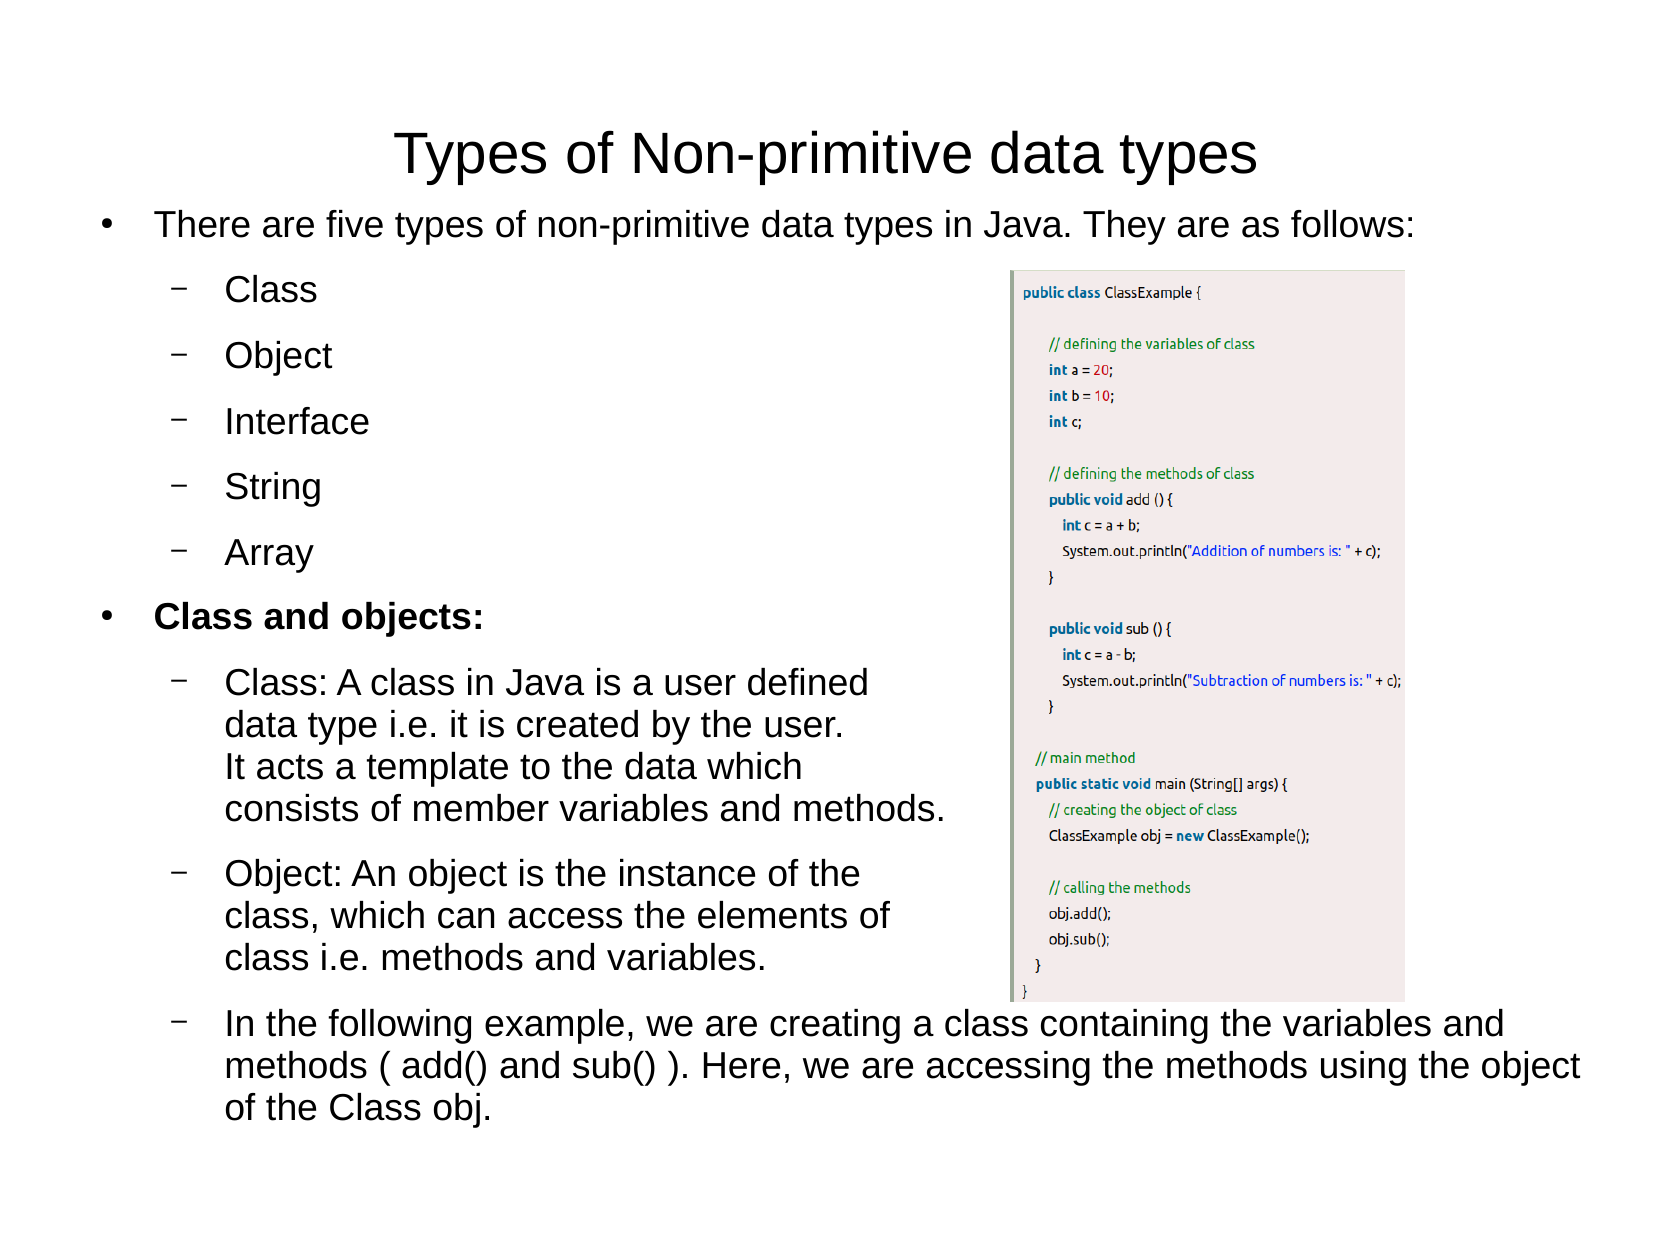

# Types of Non-primitive data types
There are five types of non-primitive data types in Java. They are as follows:
Class
Object
Interface
String
Array
Class and objects:
Class: A class in Java is a user defined
data type i.e. it is created by the user.
It acts a template to the data which
consists of member variables and methods.
Object: An object is the instance of the
class, which can access the elements of
class i.e. methods and variables.
In the following example, we are creating a class containing the variables and methods ( add() and sub() ). Here, we are accessing the methods using the object of the Class obj.